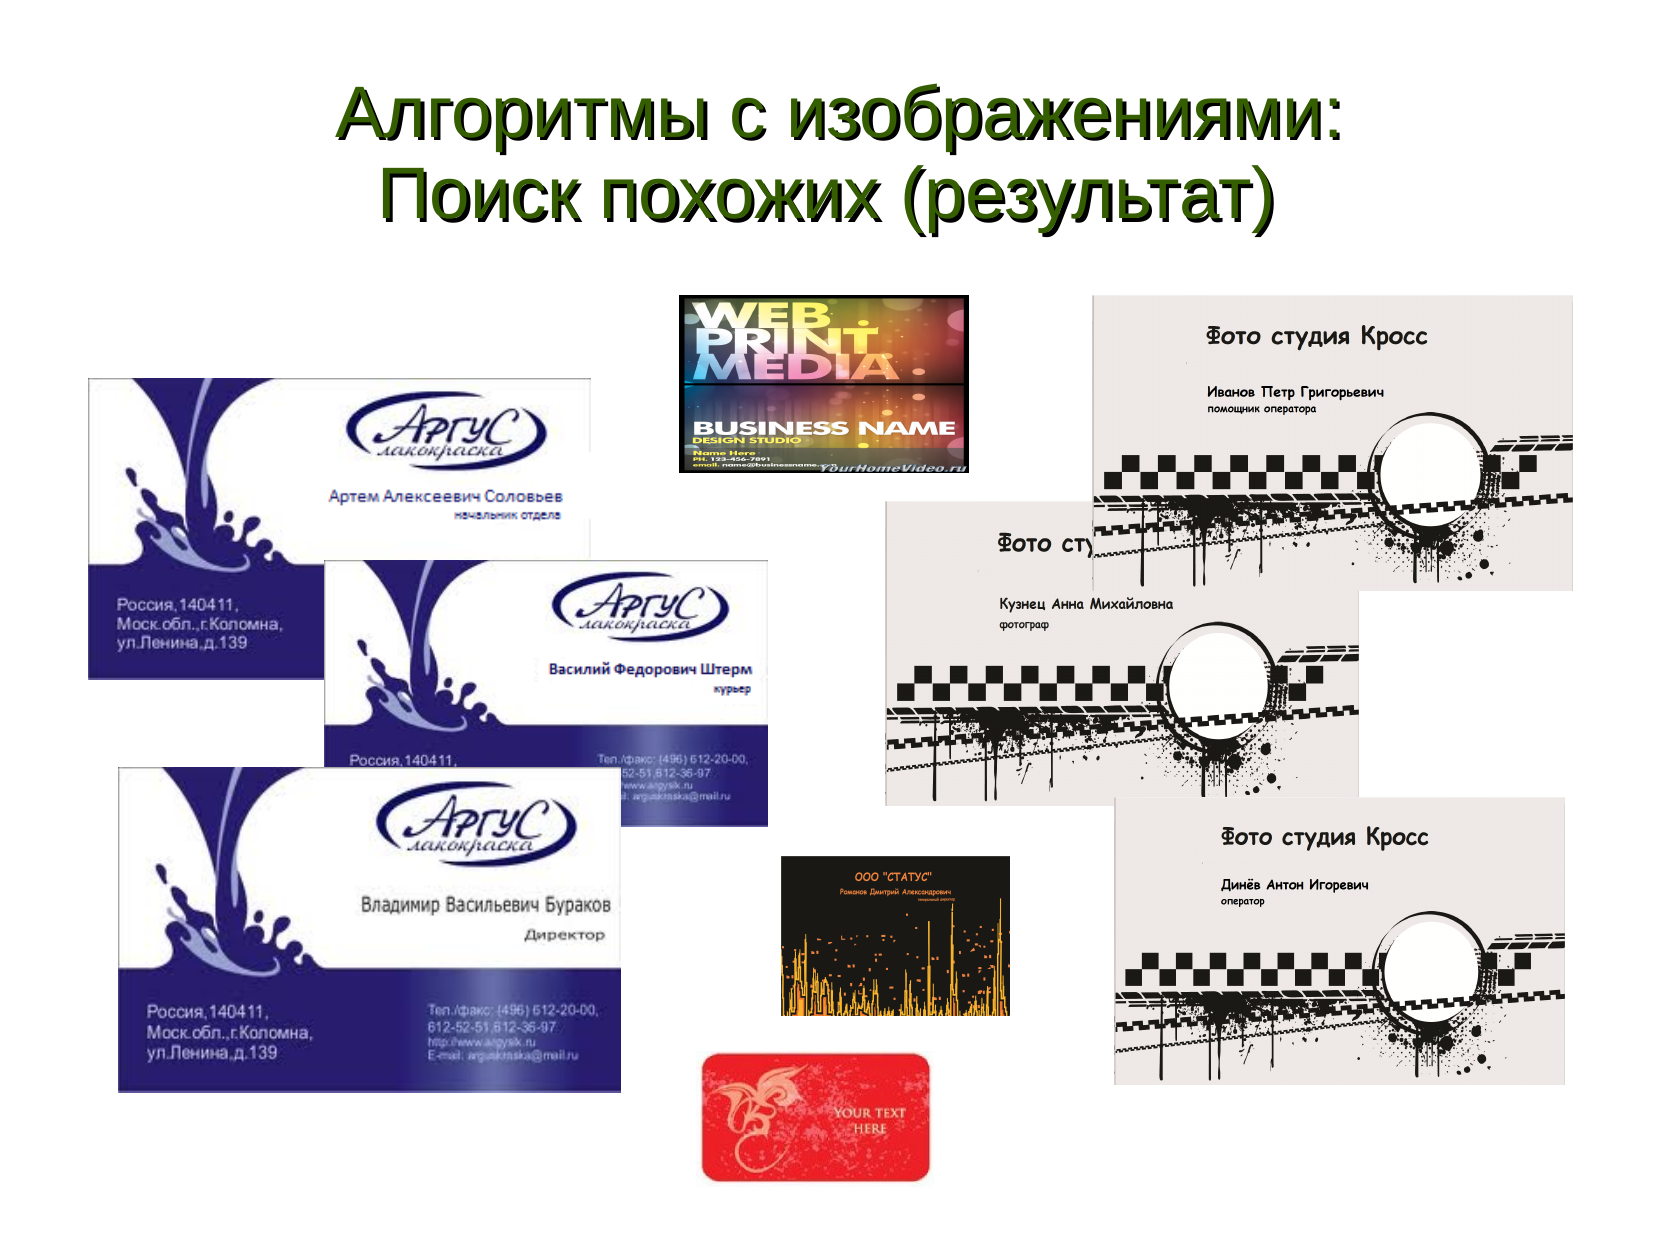

# Алгоритмы с изображениями: Поиск похожих (результат)